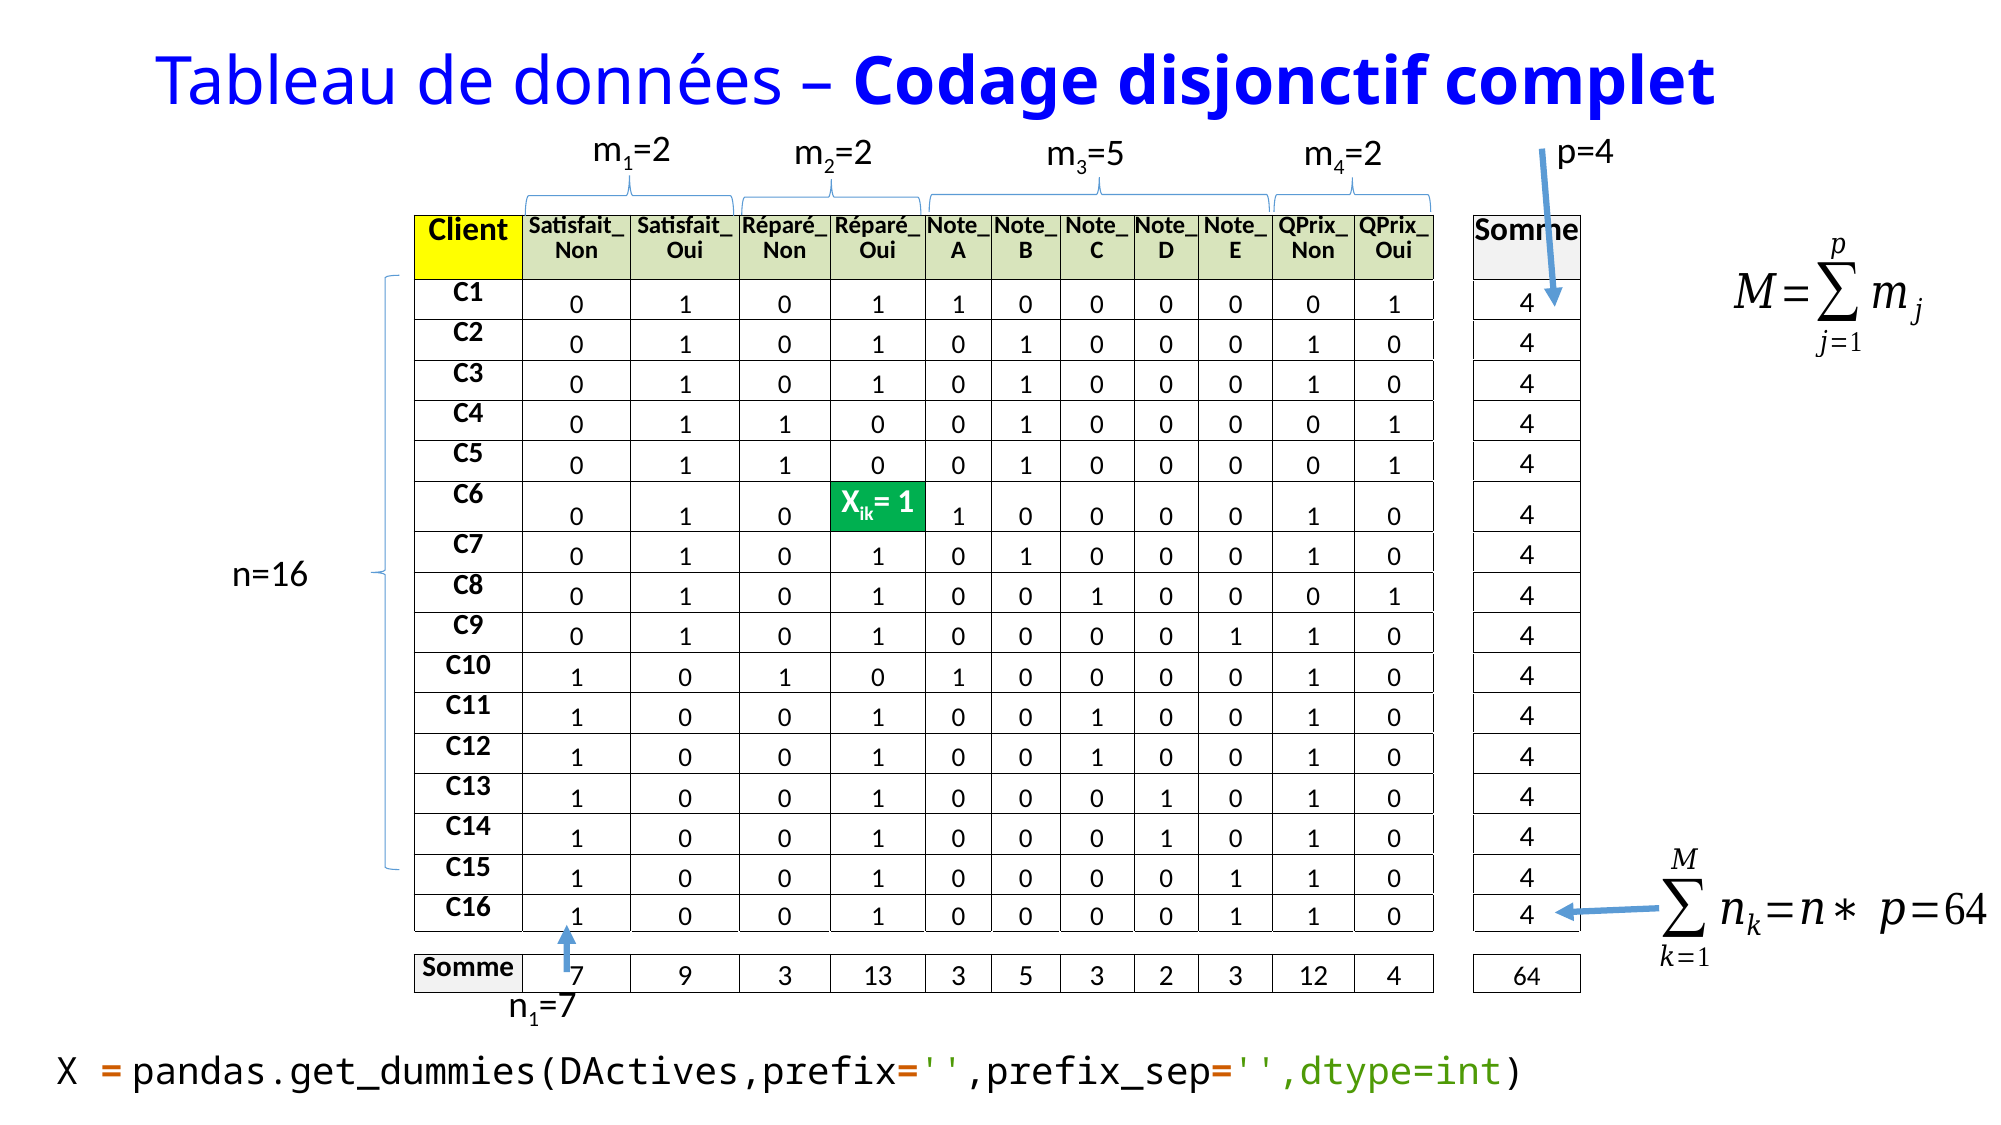

# Tableau de données – Codage disjonctif complet
m1=2
p=4
m2=2
m3=5
m4=2
| Client | Satisfait\_Non | Satisfait\_Oui | Réparé\_Non | Réparé\_Oui | Note\_A | Note\_B | Note\_C | Note\_D | Note\_E | QPrix\_Non | QPrix\_Oui | | Somme |
| --- | --- | --- | --- | --- | --- | --- | --- | --- | --- | --- | --- | --- | --- |
| C1 | 0 | 1 | 0 | 1 | 1 | 0 | 0 | 0 | 0 | 0 | 1 | | 4 |
| C2 | 0 | 1 | 0 | 1 | 0 | 1 | 0 | 0 | 0 | 1 | 0 | | 4 |
| C3 | 0 | 1 | 0 | 1 | 0 | 1 | 0 | 0 | 0 | 1 | 0 | | 4 |
| C4 | 0 | 1 | 1 | 0 | 0 | 1 | 0 | 0 | 0 | 0 | 1 | | 4 |
| C5 | 0 | 1 | 1 | 0 | 0 | 1 | 0 | 0 | 0 | 0 | 1 | | 4 |
| C6 | 0 | 1 | 0 | Xik= 1 | 1 | 0 | 0 | 0 | 0 | 1 | 0 | | 4 |
| C7 | 0 | 1 | 0 | 1 | 0 | 1 | 0 | 0 | 0 | 1 | 0 | | 4 |
| C8 | 0 | 1 | 0 | 1 | 0 | 0 | 1 | 0 | 0 | 0 | 1 | | 4 |
| C9 | 0 | 1 | 0 | 1 | 0 | 0 | 0 | 0 | 1 | 1 | 0 | | 4 |
| C10 | 1 | 0 | 1 | 0 | 1 | 0 | 0 | 0 | 0 | 1 | 0 | | 4 |
| C11 | 1 | 0 | 0 | 1 | 0 | 0 | 1 | 0 | 0 | 1 | 0 | | 4 |
| C12 | 1 | 0 | 0 | 1 | 0 | 0 | 1 | 0 | 0 | 1 | 0 | | 4 |
| C13 | 1 | 0 | 0 | 1 | 0 | 0 | 0 | 1 | 0 | 1 | 0 | | 4 |
| C14 | 1 | 0 | 0 | 1 | 0 | 0 | 0 | 1 | 0 | 1 | 0 | | 4 |
| C15 | 1 | 0 | 0 | 1 | 0 | 0 | 0 | 0 | 1 | 1 | 0 | | 4 |
| C16 | 1 | 0 | 0 | 1 | 0 | 0 | 0 | 0 | 1 | 1 | 0 | | 4 |
| | | | | | | | | | | | | | |
| Somme | 7 | 9 | 3 | 13 | 3 | 5 | 3 | 2 | 3 | 12 | 4 | | 64 |
n=16
n1=7
X = pandas.get_dummies(DActives,prefix='',prefix_sep='',dtype=int)